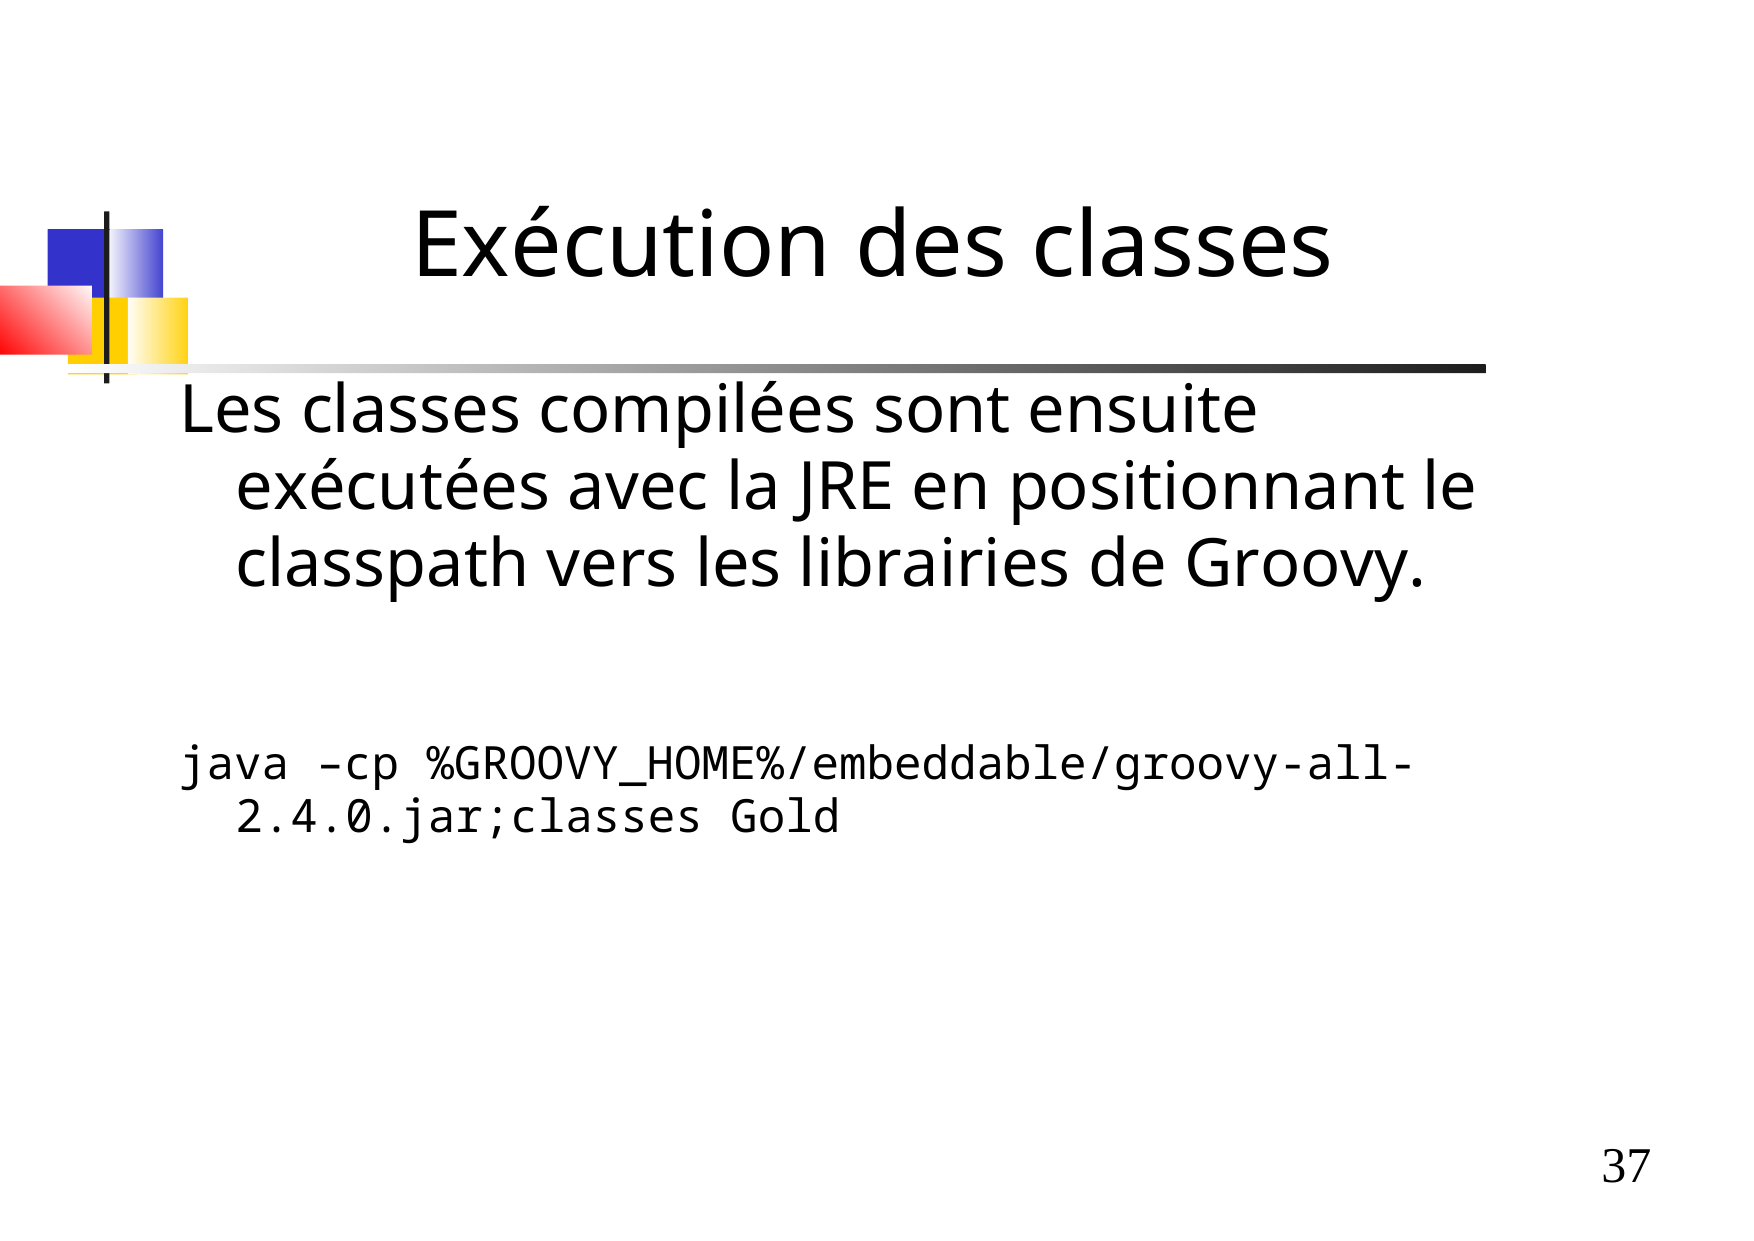

# Exécution des classes
Les classes compilées sont ensuite exécutées avec la JRE en positionnant le classpath vers les librairies de Groovy.
java –cp %GROOVY_HOME%/embeddable/groovy-all-2.4.0.jar;classes Gold